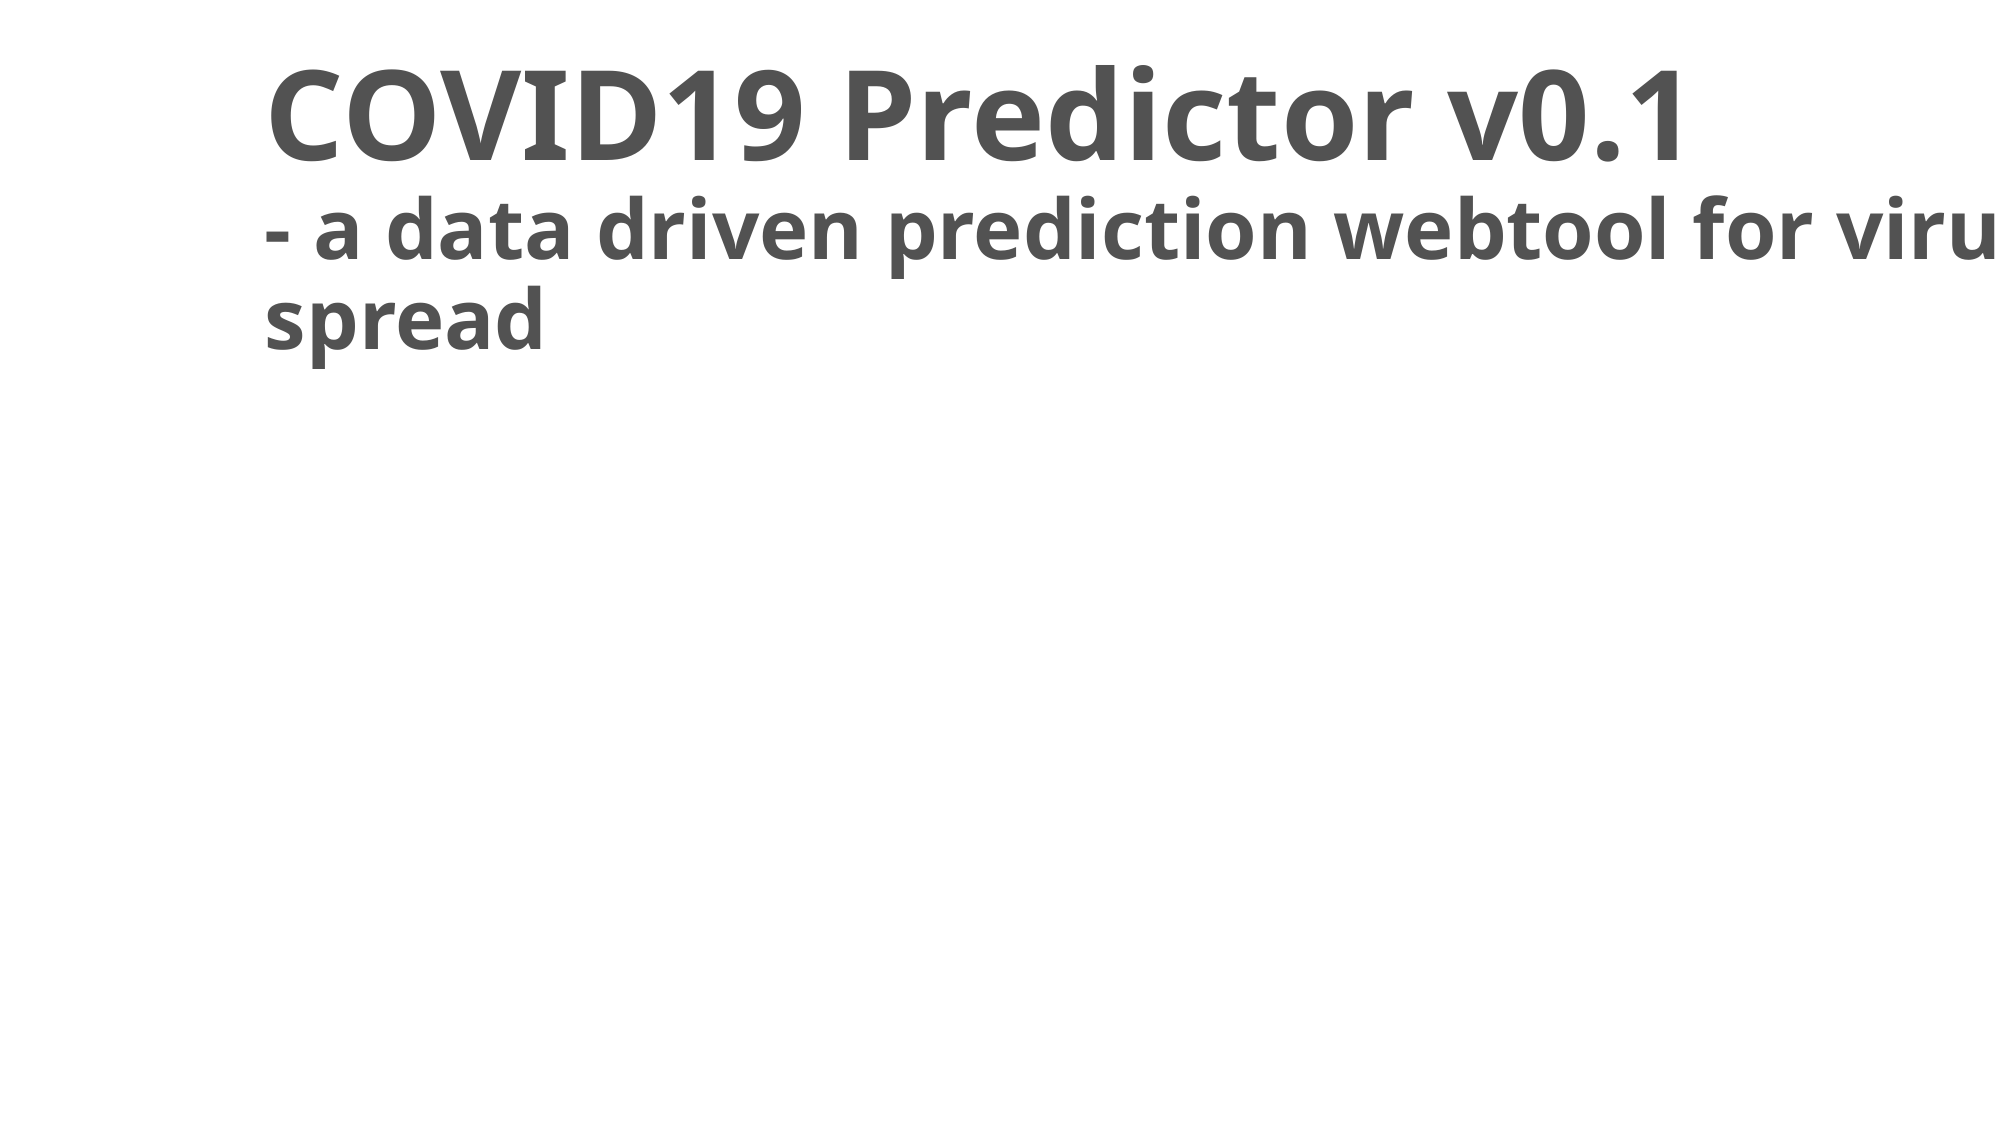

COVID19 Predictor v0.1
- a data driven prediction webtool for virus spread